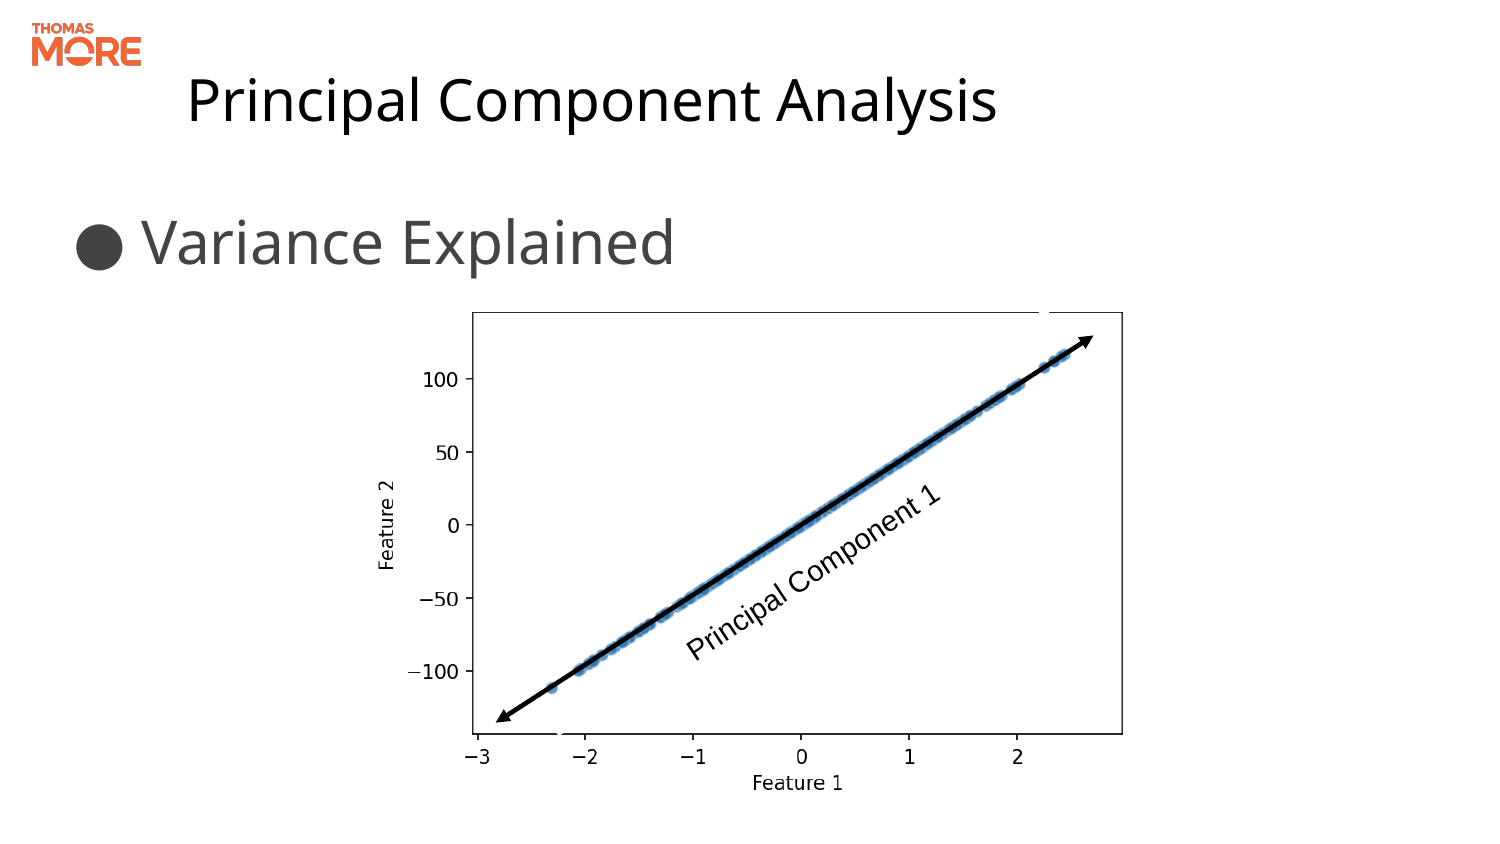

# Principal Component Analysis
Variance Explained
Principal Component 1